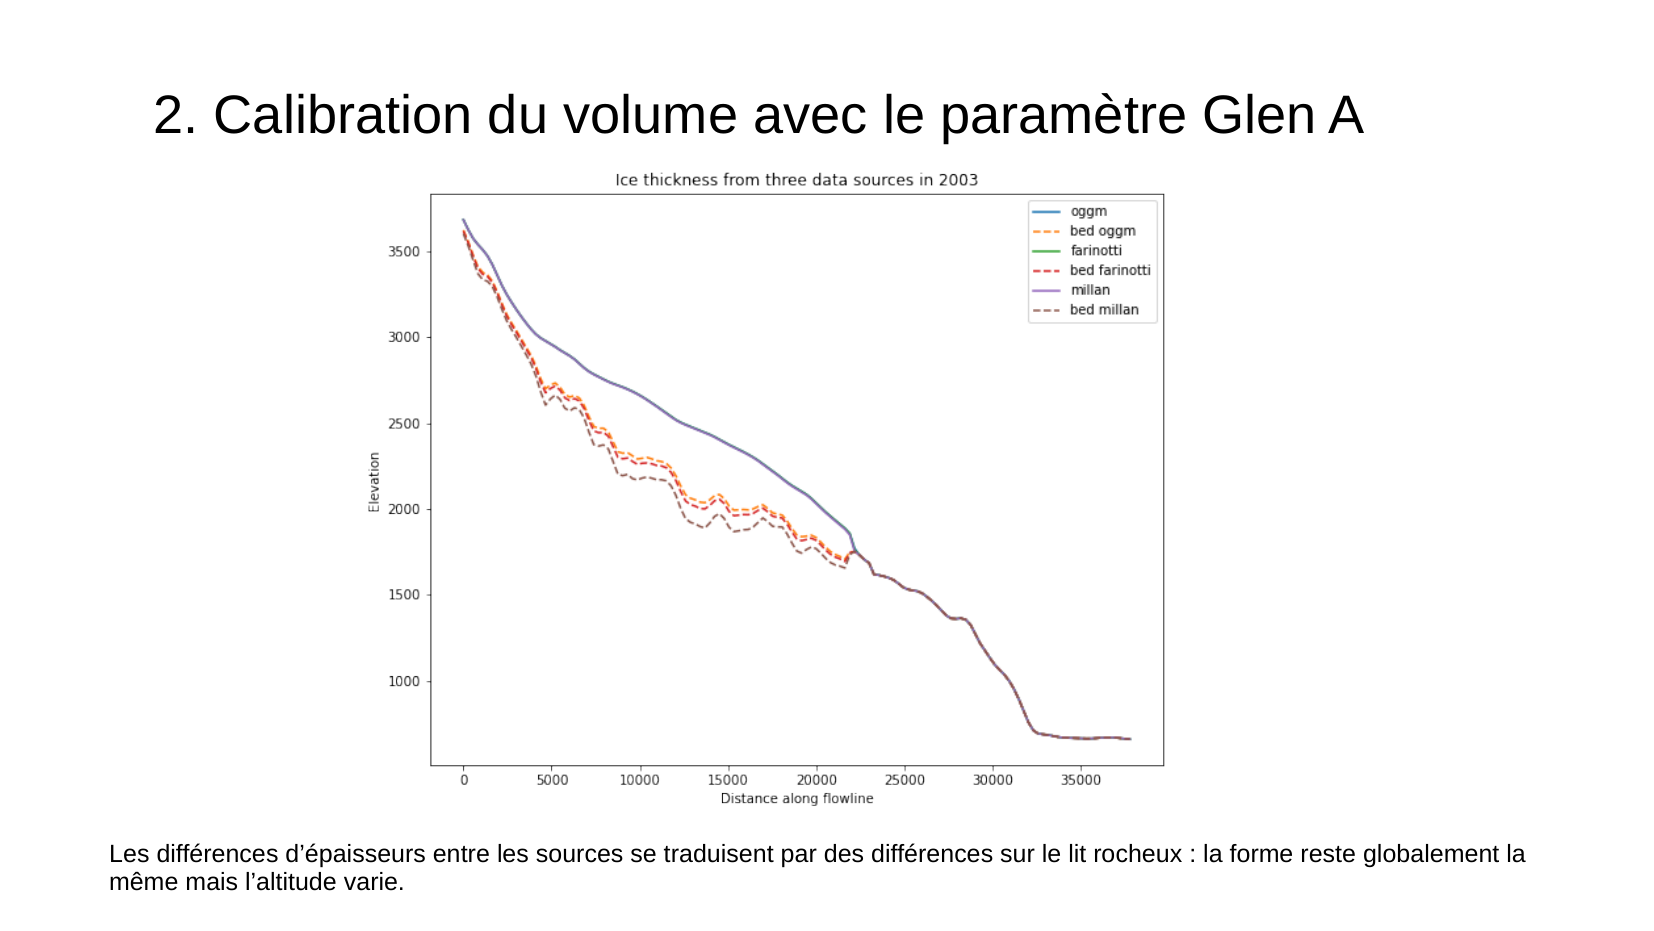

# 2. Calibration du volume avec le paramètre Glen A
Les différences d’épaisseurs entre les sources se traduisent par des différences sur le lit rocheux : la forme reste globalement la même mais l’altitude varie.